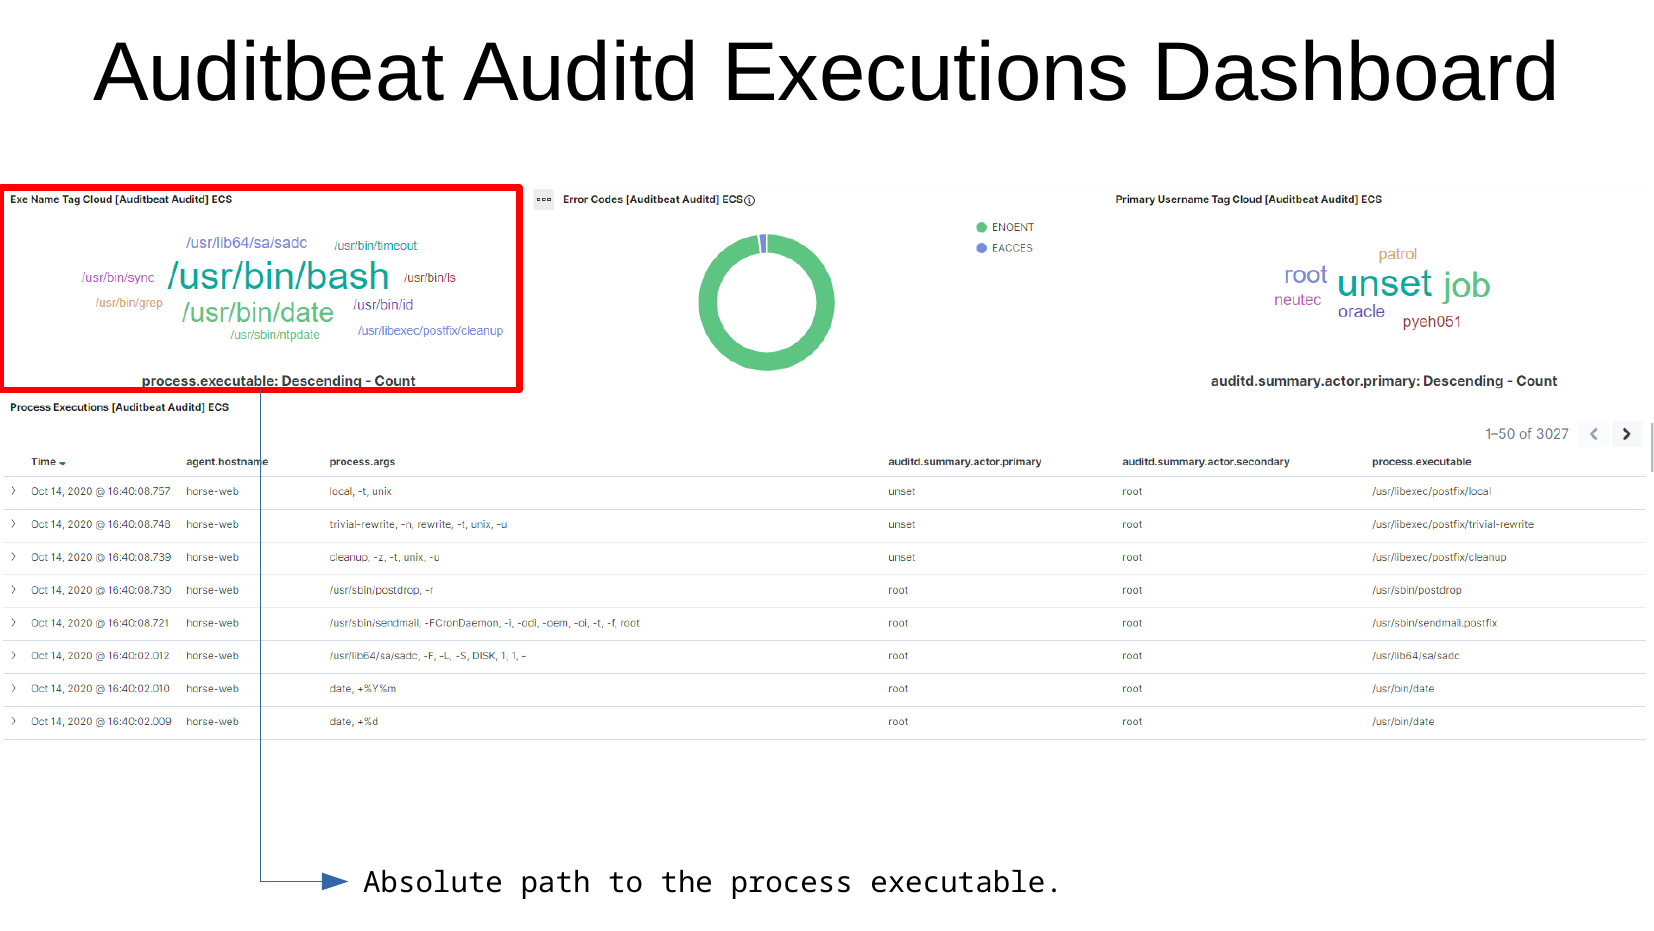

Auditbeat Auditd Executions Dashboard
Absolute path to the process executable.